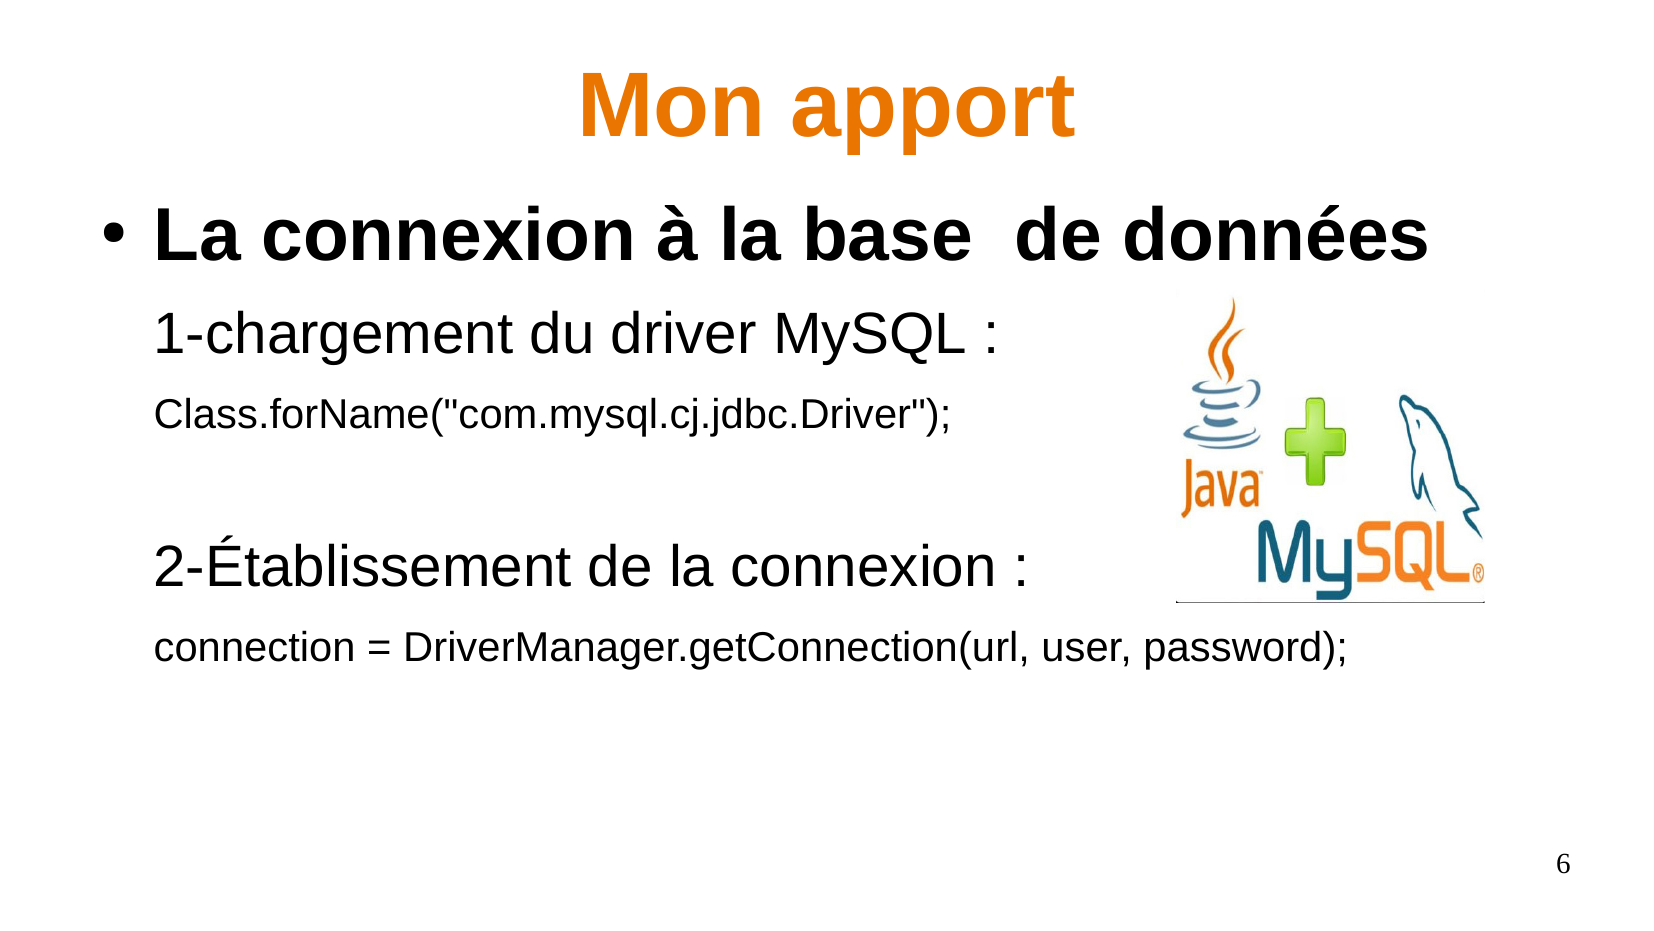

# Mon apport
La connexion à la base de données
1-chargement du driver MySQL :
Class.forName("com.mysql.cj.jdbc.Driver");
2-Établissement de la connexion :
connection = DriverManager.getConnection(url, user, password);
6